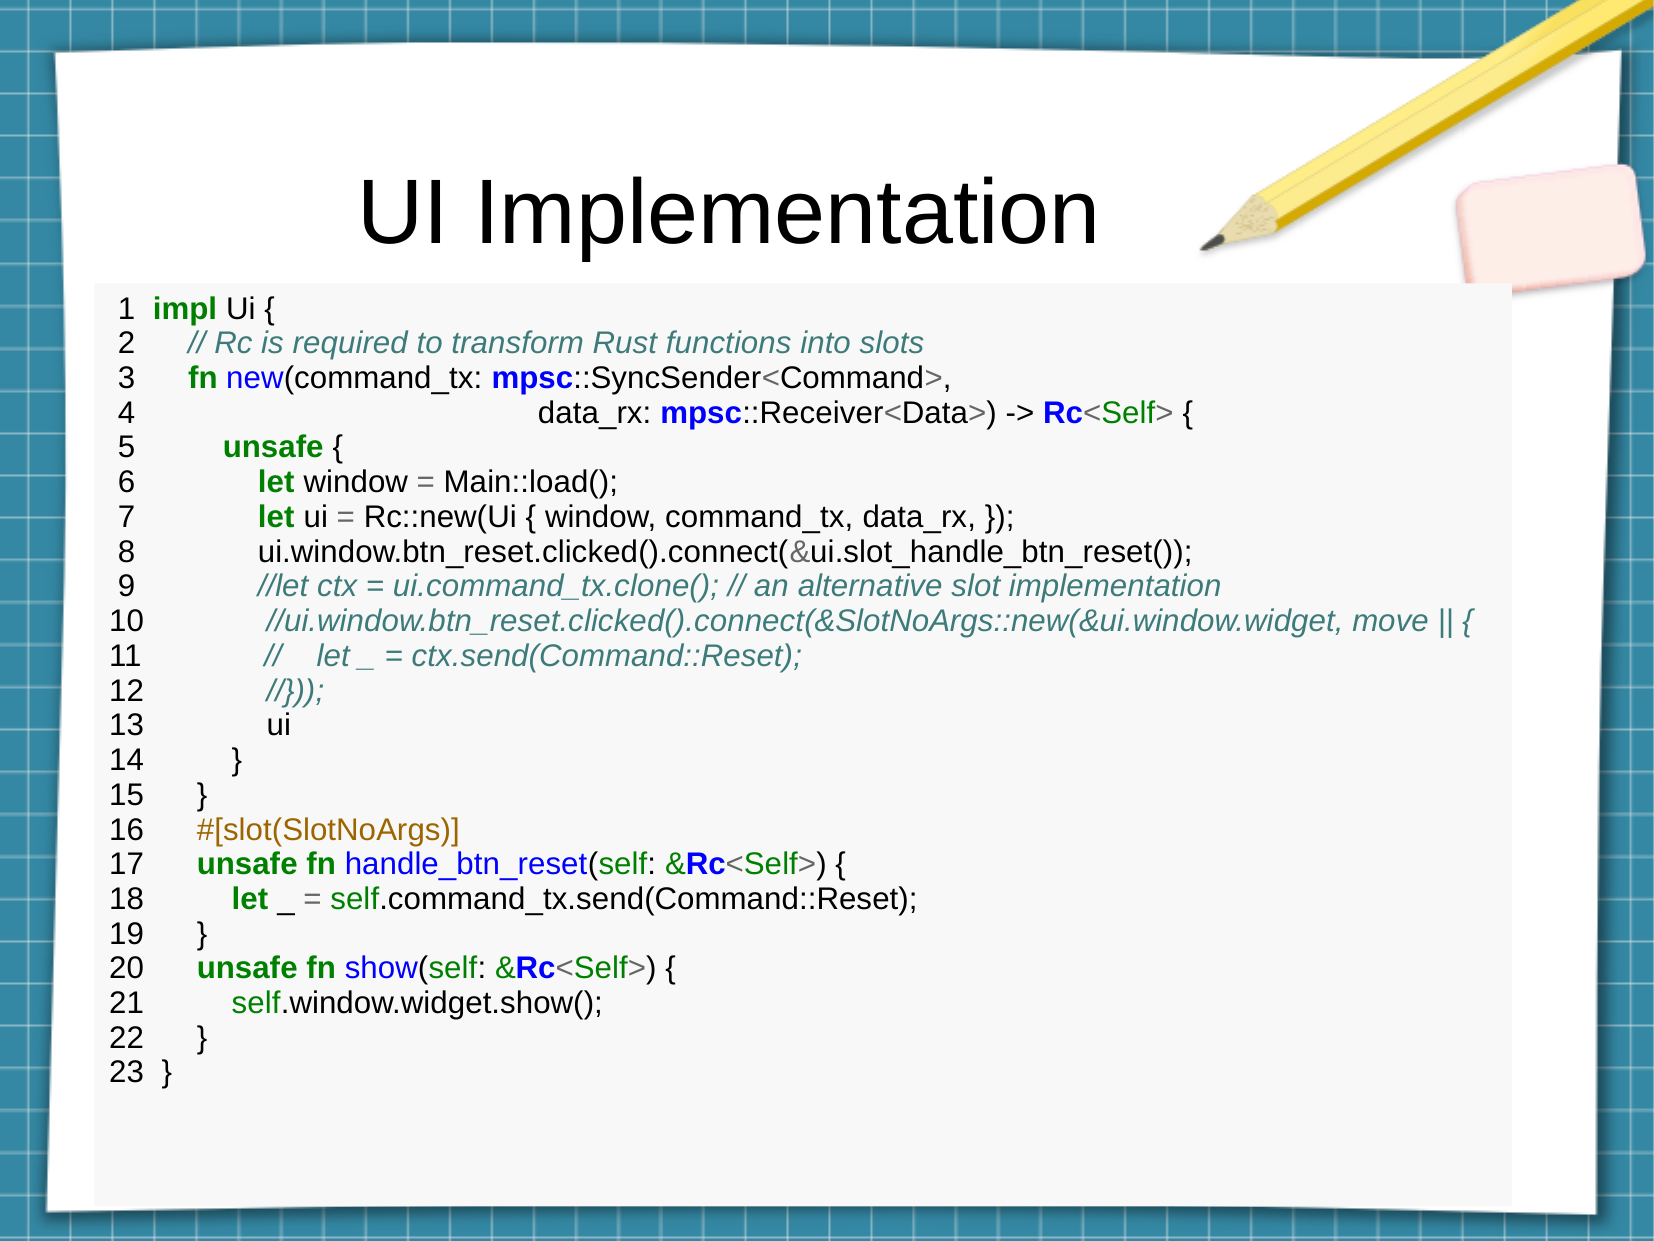

UI Implementation
 1 impl Ui {
 2 // Rc is required to transform Rust functions into slots
 3 fn new(command_tx: mpsc::SyncSender<Command>,
 4 data_rx: mpsc::Receiver<Data>) -> Rc<Self> {
 5 unsafe {
 6 let window = Main::load();
 7 let ui = Rc::new(Ui { window, command_tx, data_rx, });
 8 ui.window.btn_reset.clicked().connect(&ui.slot_handle_btn_reset());
 9 //let ctx = ui.command_tx.clone(); // an alternative slot implementation
10 //ui.window.btn_reset.clicked().connect(&SlotNoArgs::new(&ui.window.widget, move || {
11 // let _ = ctx.send(Command::Reset);
12 //}));
13 ui
14 }
15 }
16 #[slot(SlotNoArgs)]
17 unsafe fn handle_btn_reset(self: &Rc<Self>) {
18 let _ = self.command_tx.send(Command::Reset);
19 }
20 unsafe fn show(self: &Rc<Self>) {
21 self.window.widget.show();
22 }
23 }